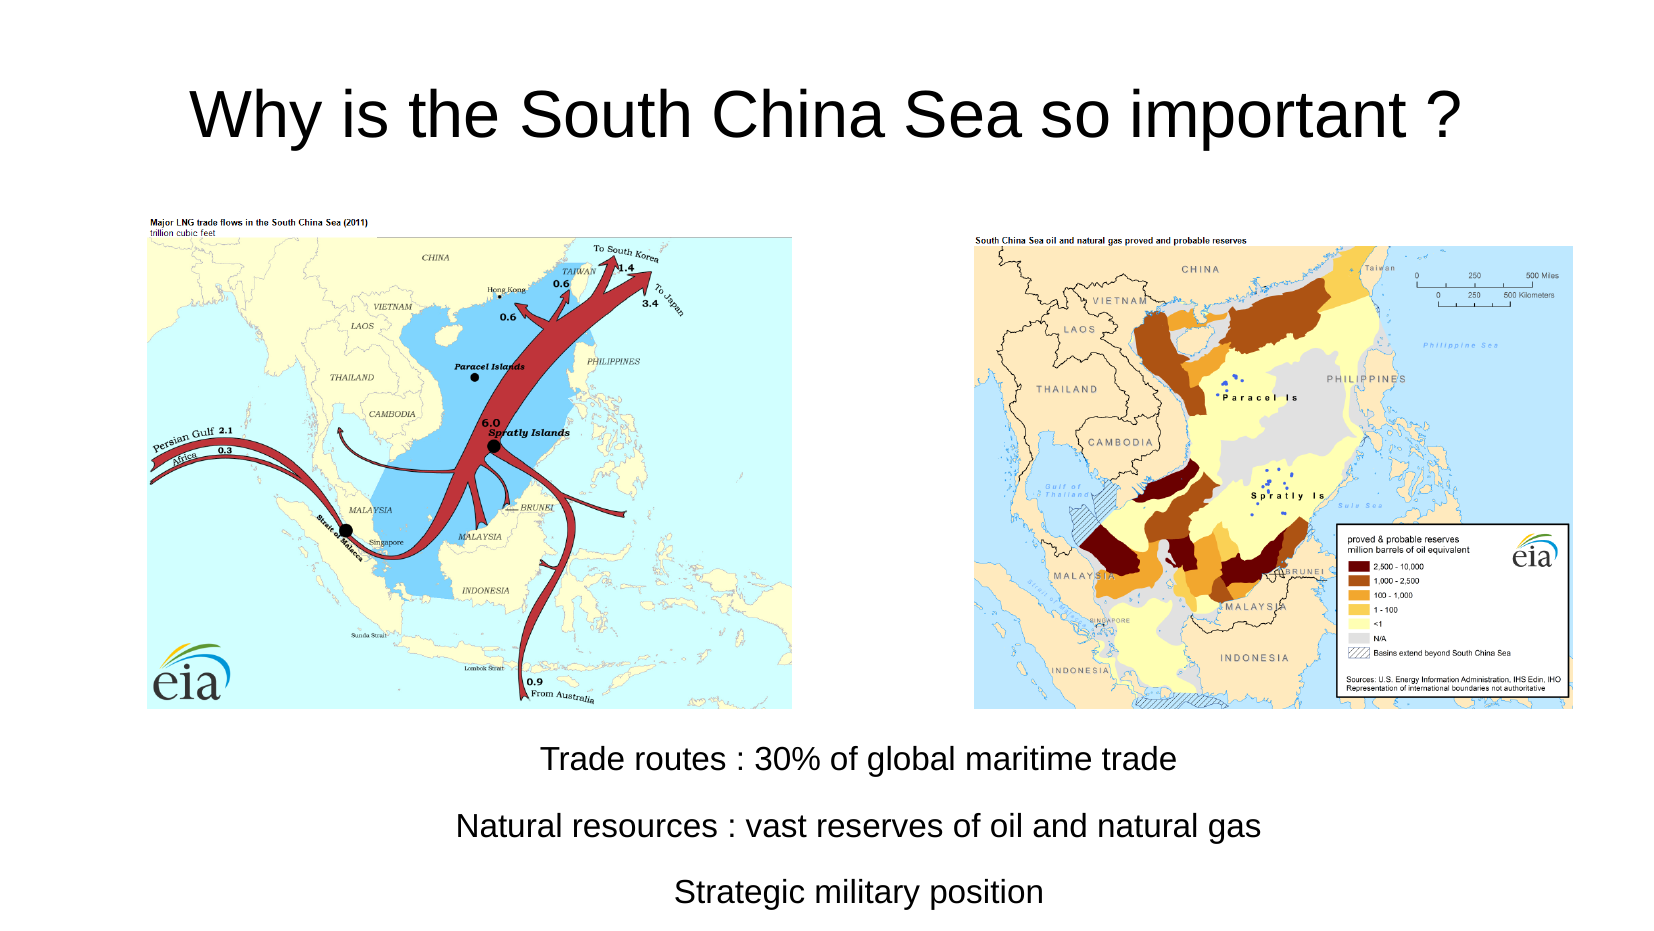

# Why is the South China Sea so important ?
Trade routes : 30% of global maritime trade
Natural resources : vast reserves of oil and natural gas
Strategic military position